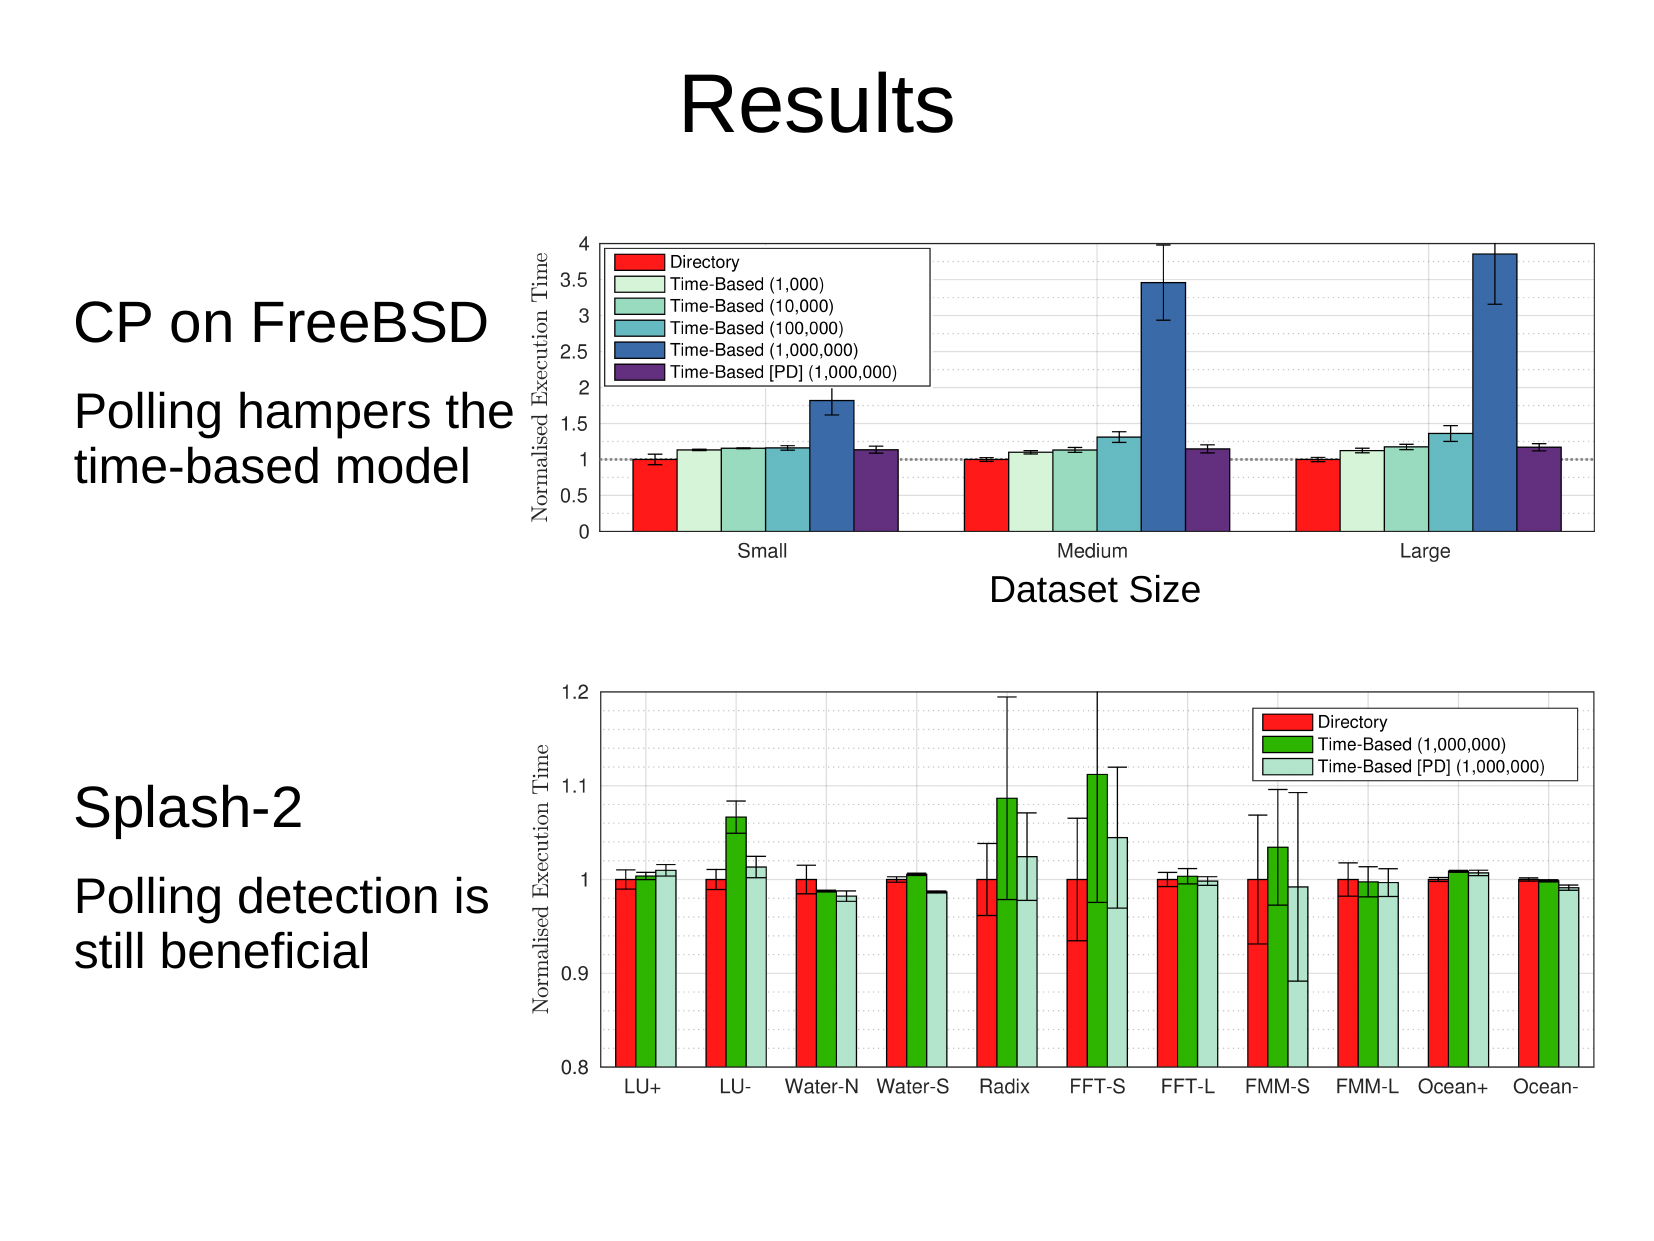

# Results
CP on FreeBSD
Polling hampers the
time-based model
Dataset Size
Splash-2
Polling detection is
still beneficial